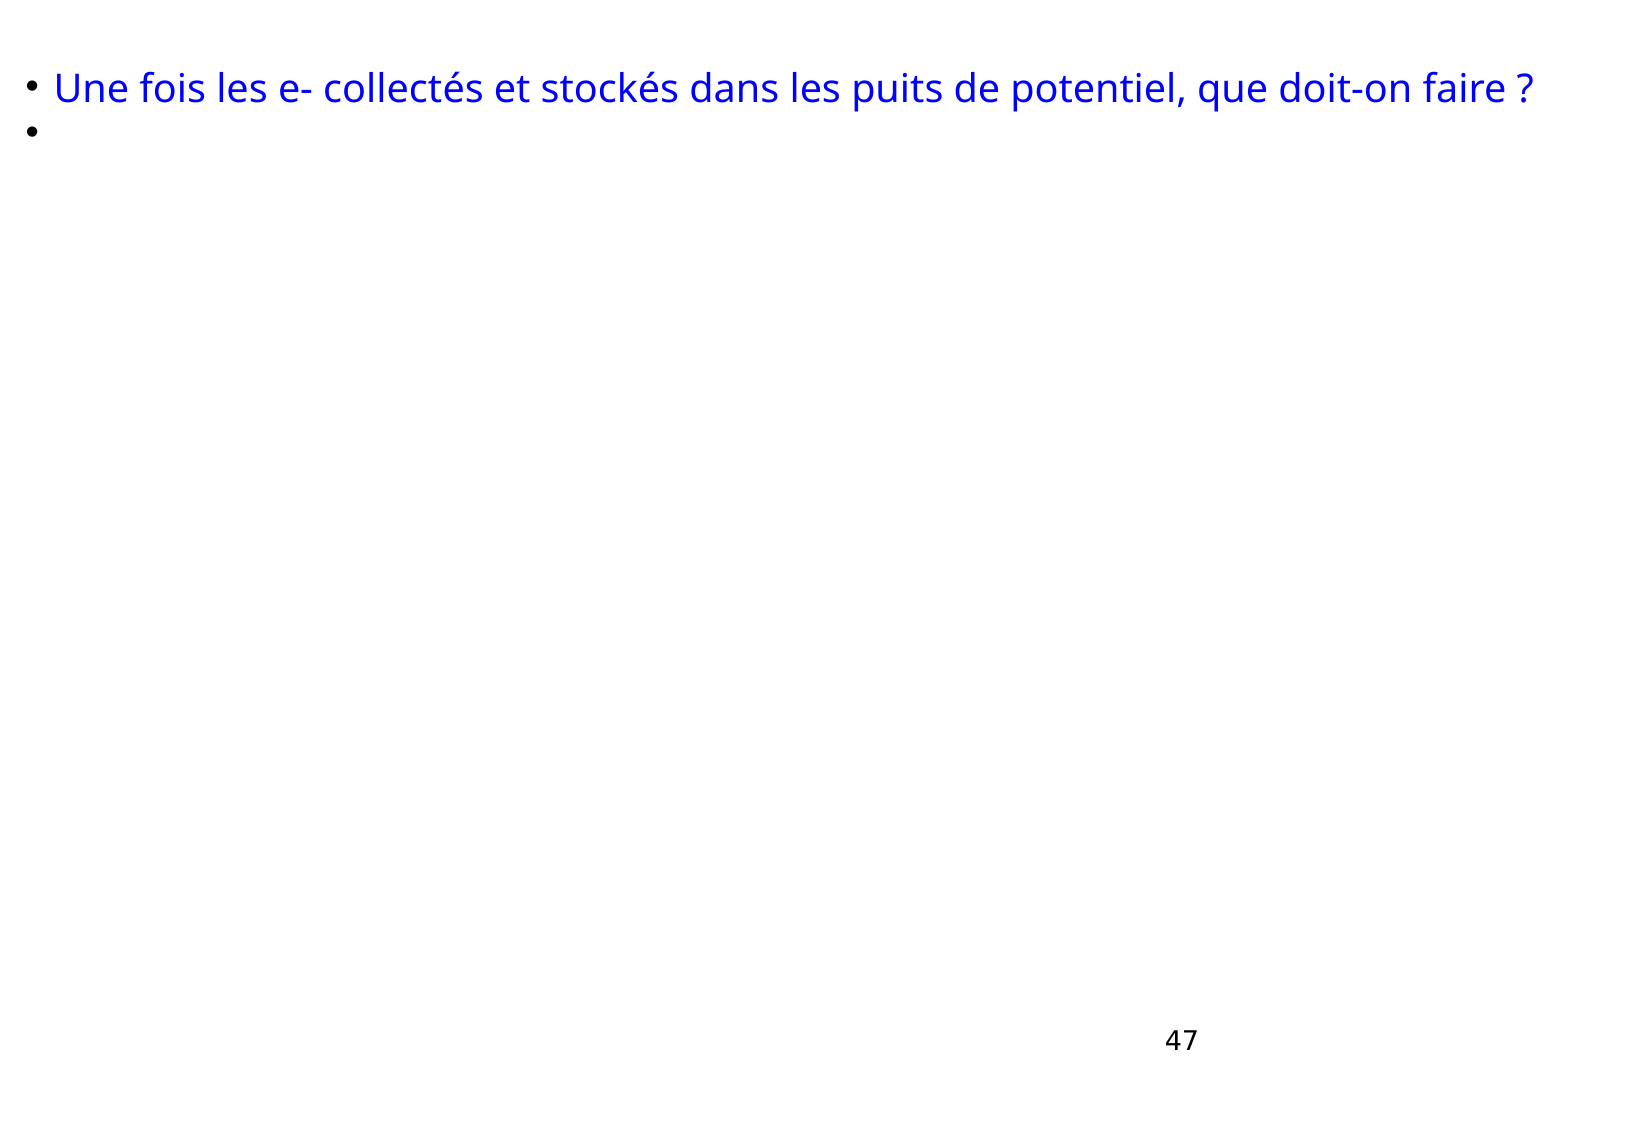

Une fois les e- collectés et stockés dans les puits de potentiel, que doit-on faire ?
23